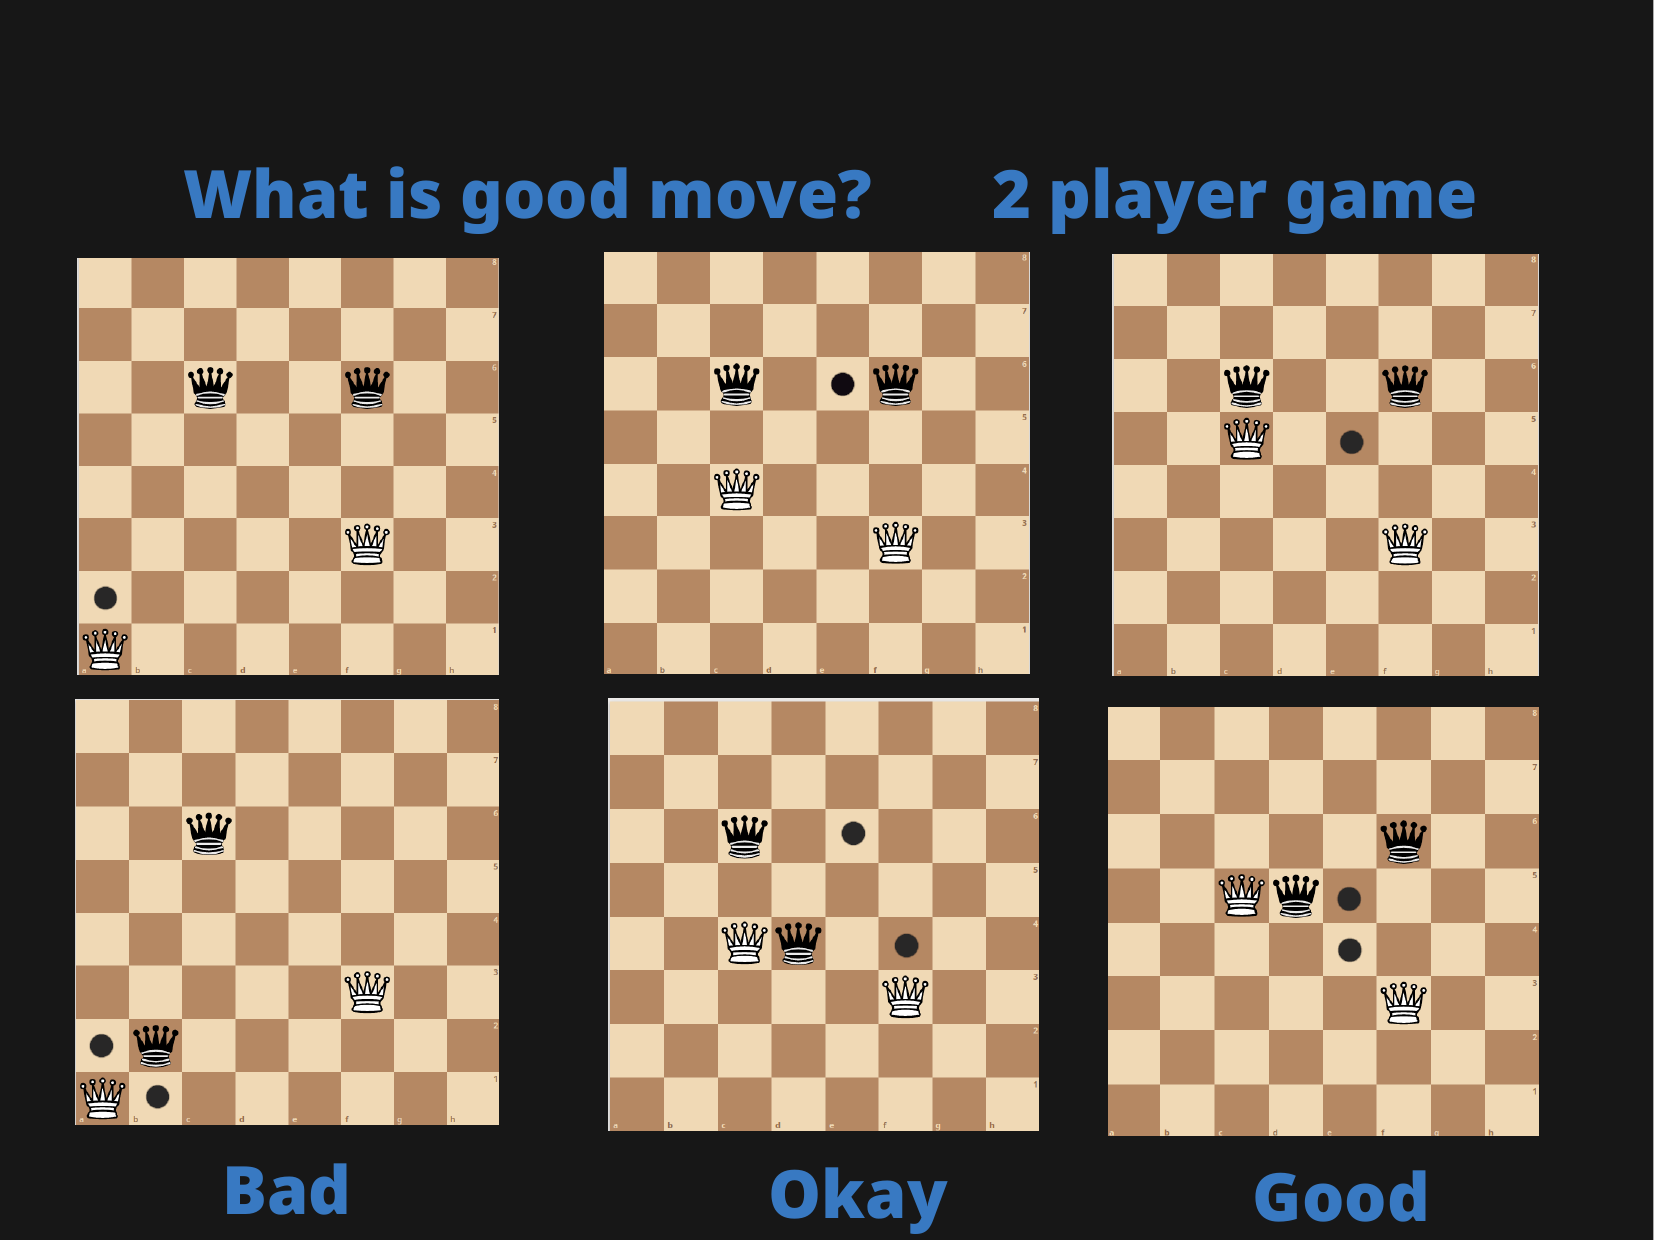

What is good move? 2 player game
Okay
Good
Bad